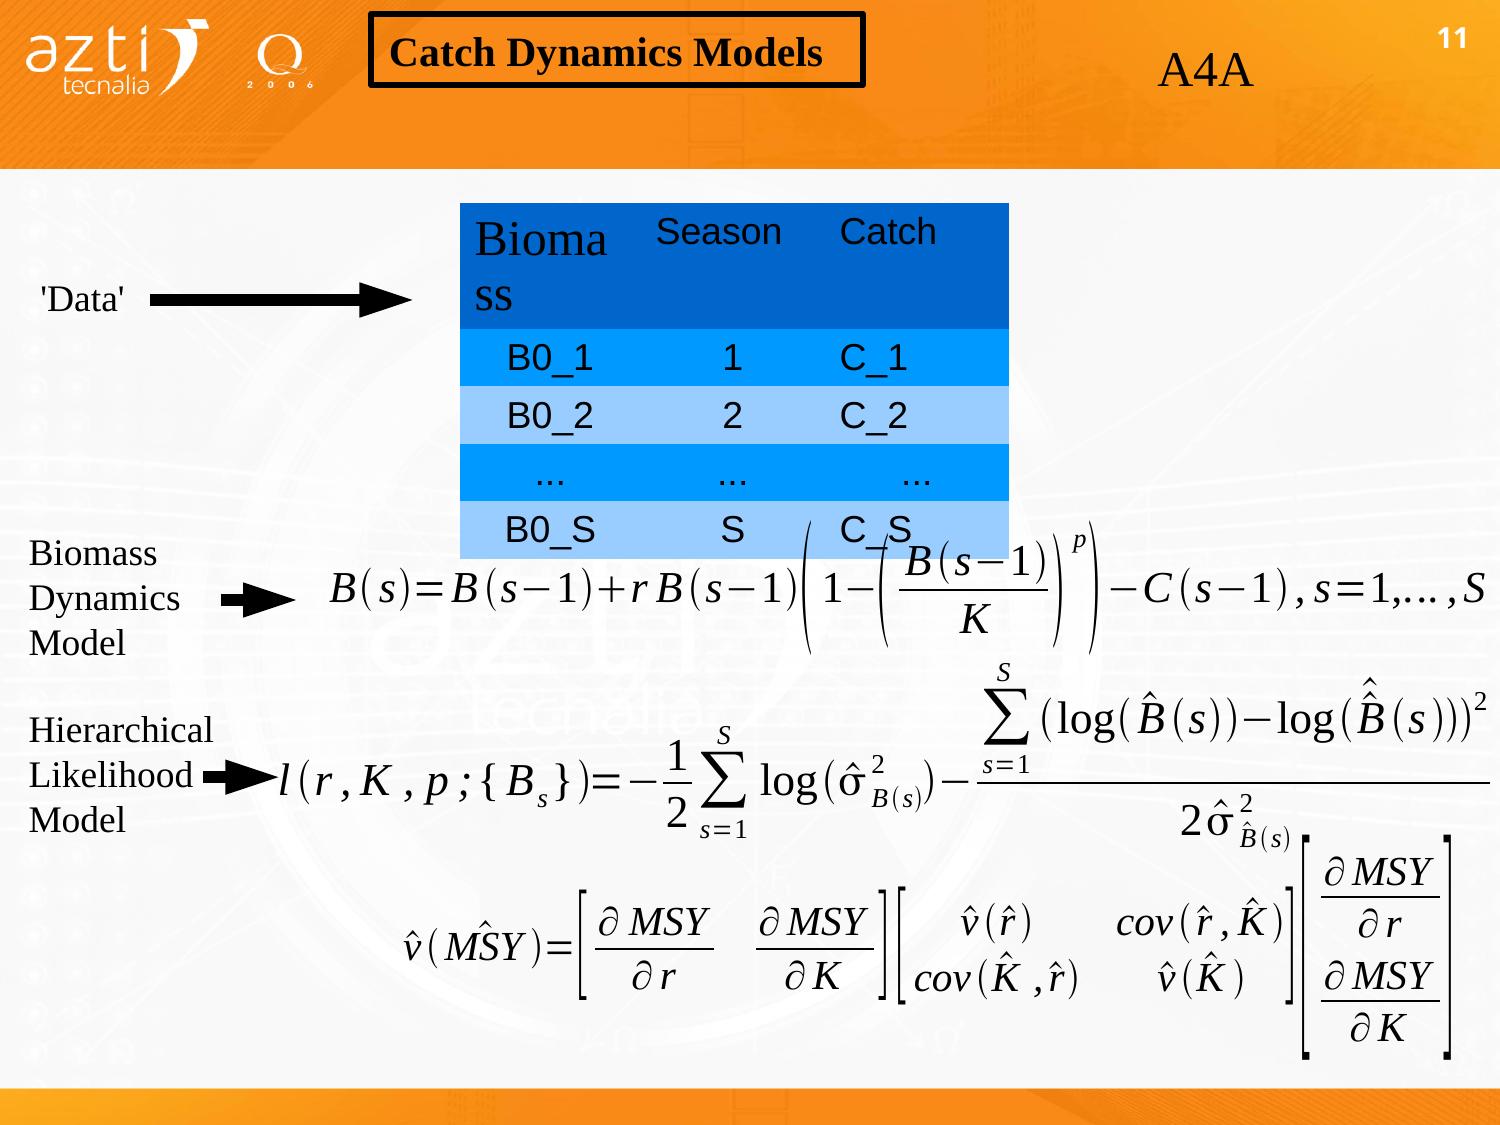

Catch Dynamics Models
A4A
| Biomass | Season | Catch |
| --- | --- | --- |
| B0\_1 | 1 | C\_1 |
| B0\_2 | 2 | C\_2 |
| ... | ... | ... |
| B0\_S | S | C\_S |
'Data'
Biomass
Dynamics
Model
Hierarchical
Likelihood
Model